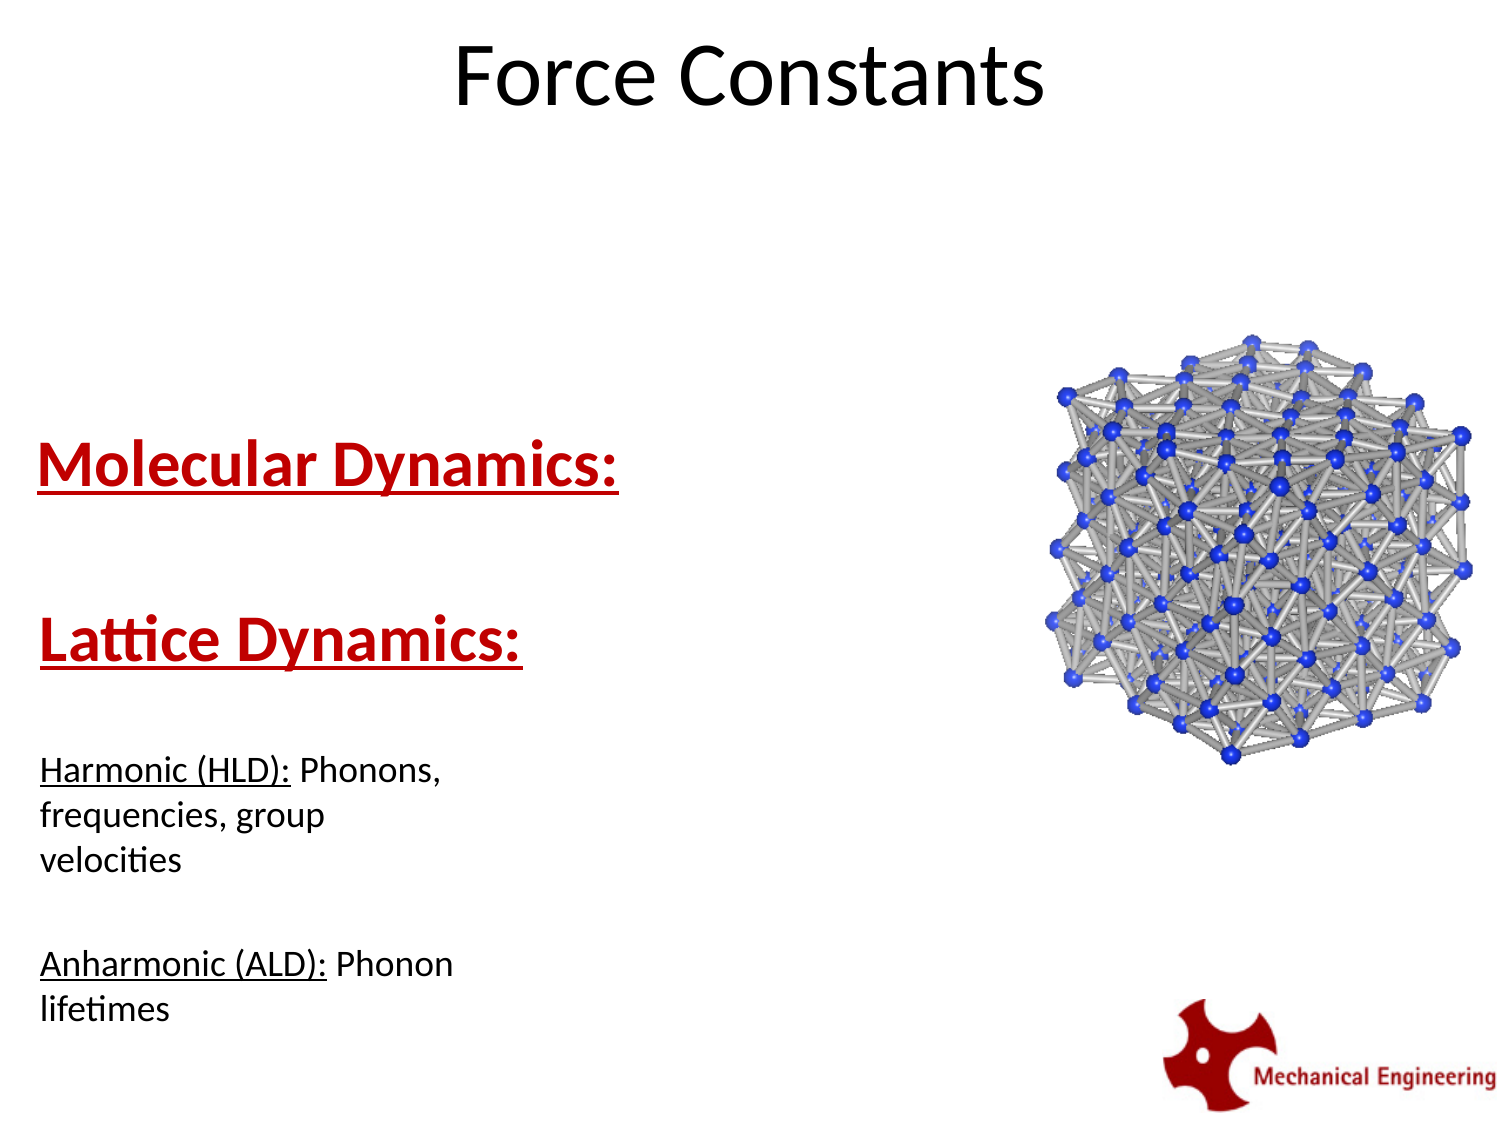

# Force Constants
Molecular Dynamics:
Lattice Dynamics:
Harmonic (HLD): Phonons, frequencies, group velocities
Anharmonic (ALD): Phonon lifetimes